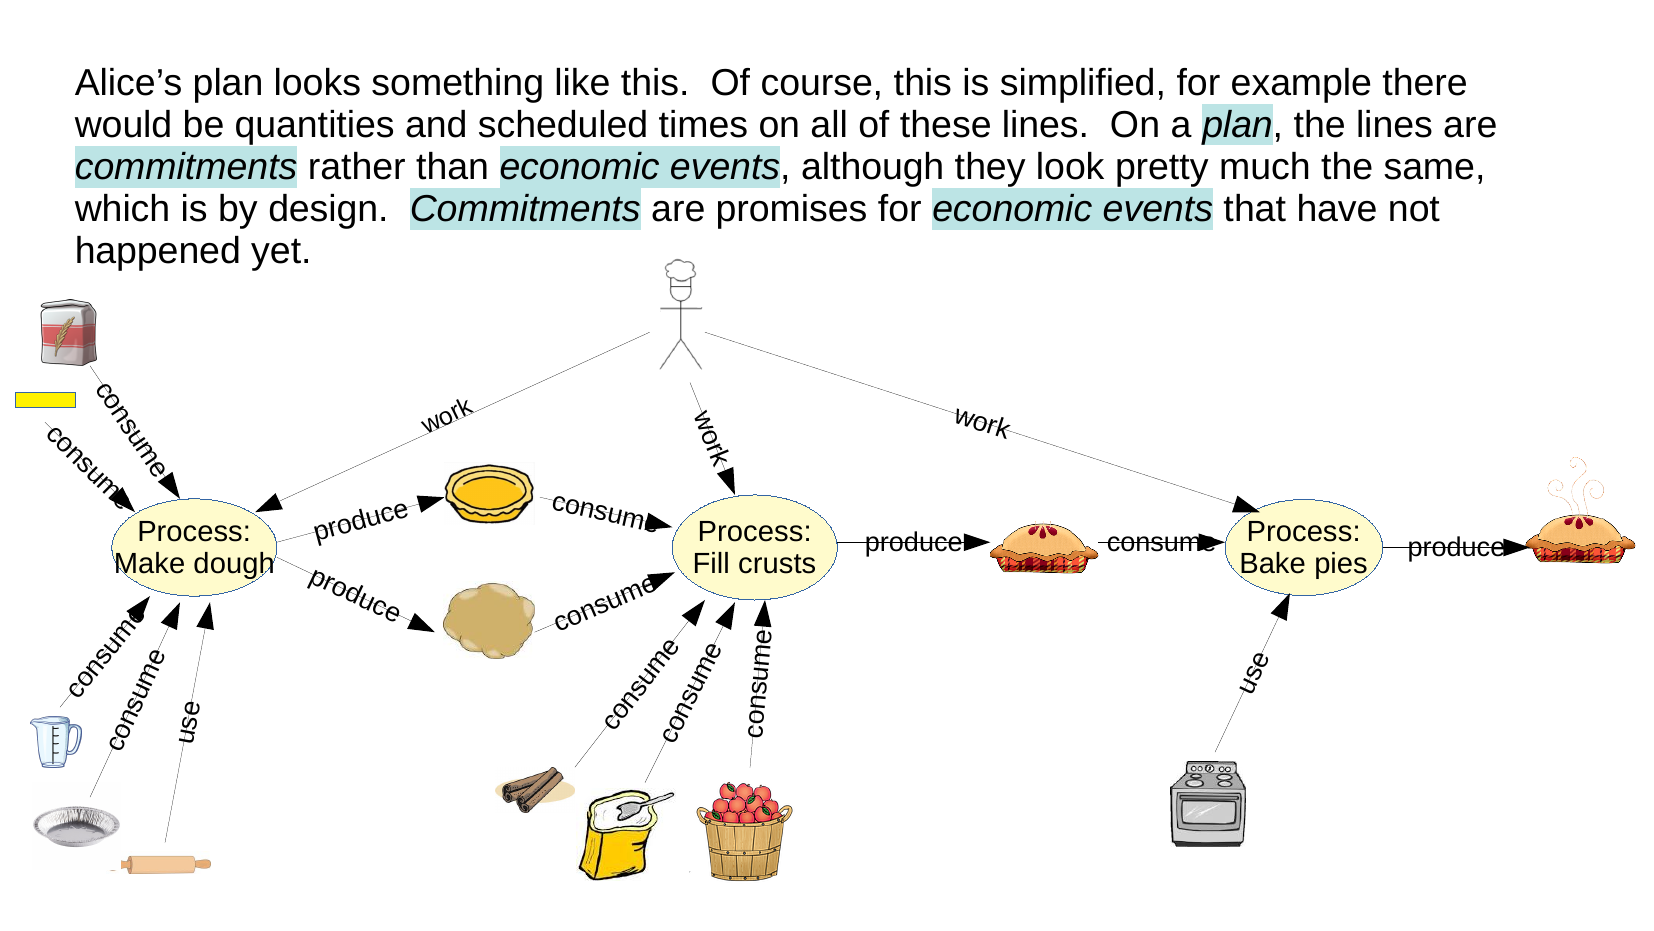

Alice’s plan looks something like this. Of course, this is simplified, for example there would be quantities and scheduled times on all of these lines. On a plan, the lines are commitments rather than economic events, although they look pretty much the same, which is by design. Commitments are promises for economic events that have not happened yet.
work
consume
work
work
consume
Process:
Fill crusts
produce
consume
Process:
Make dough
Process:
Bake pies
produce
consume
produce
produce
consume
use
consume
consume
consume
consume
use
consume